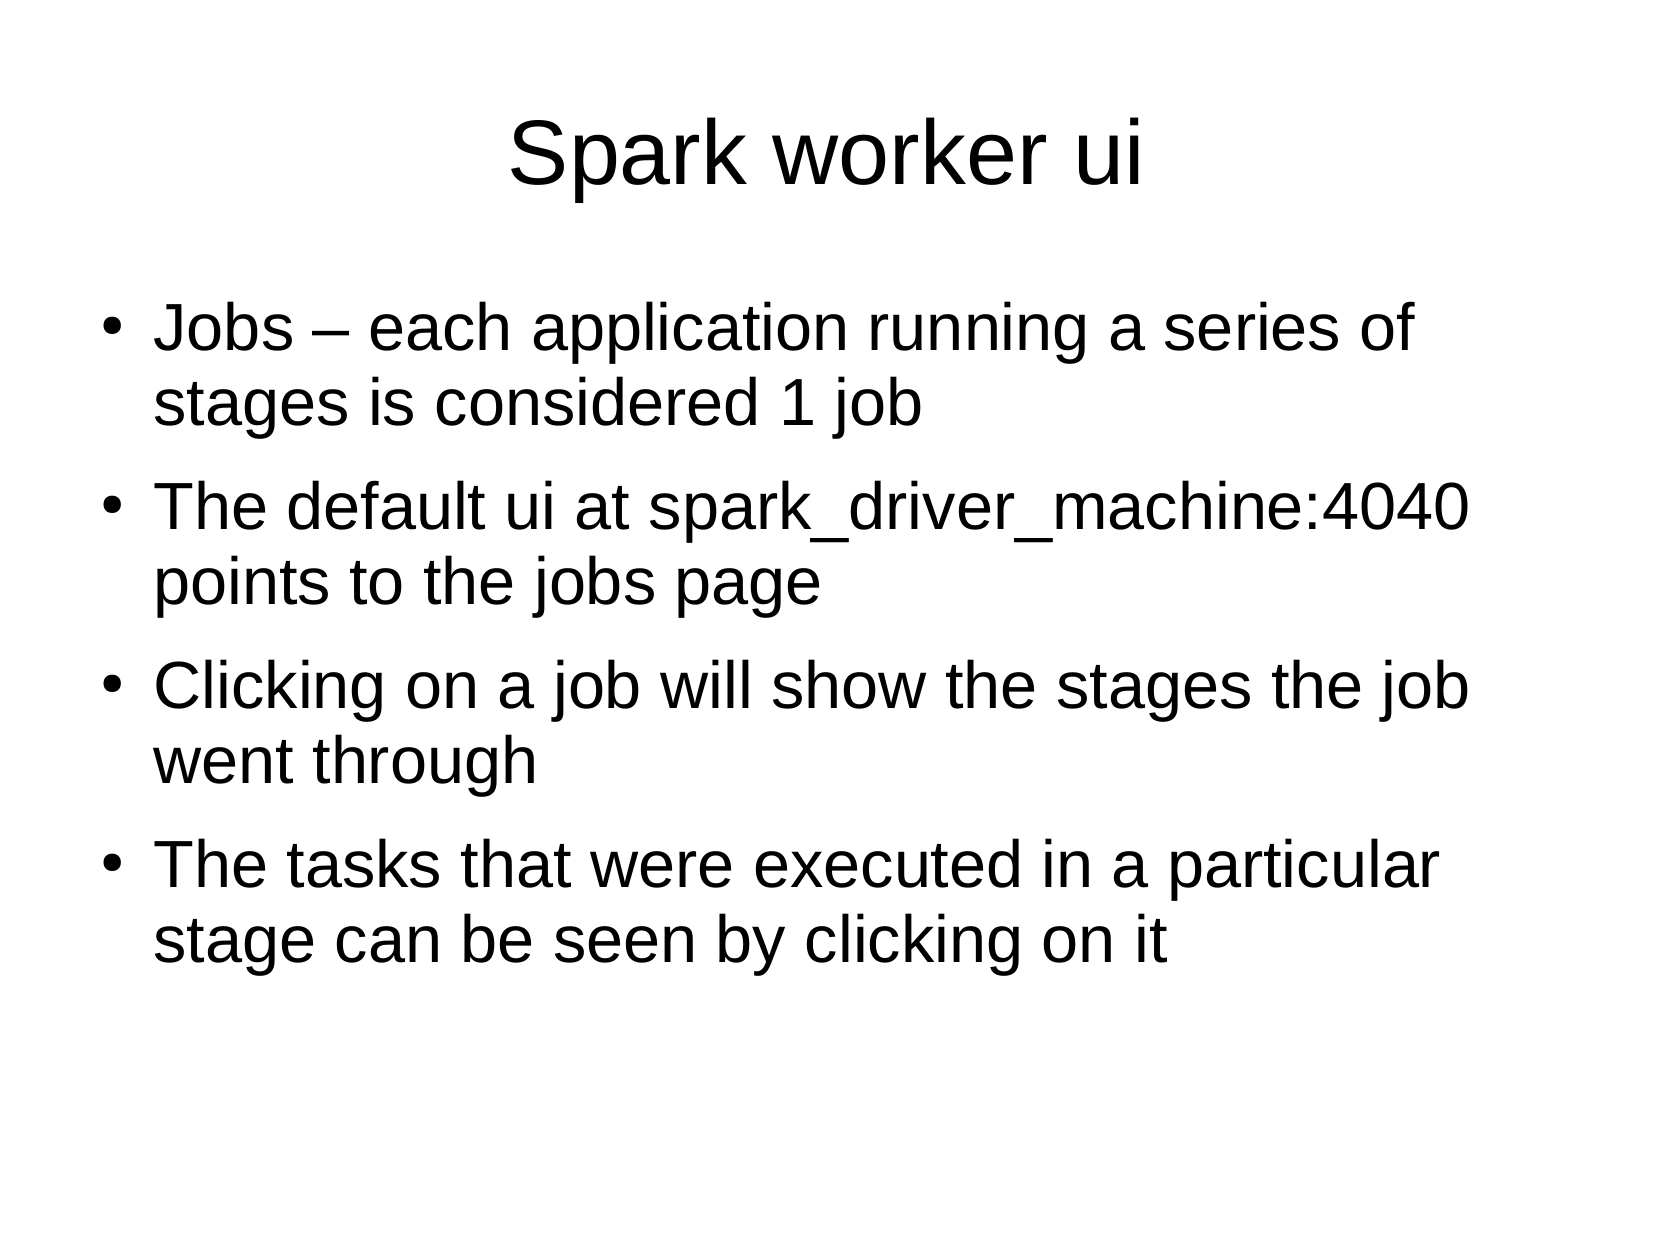

# Spark worker ui
Jobs – each application running a series of stages is considered 1 job
The default ui at spark_driver_machine:4040 points to the jobs page
Clicking on a job will show the stages the job went through
The tasks that were executed in a particular stage can be seen by clicking on it